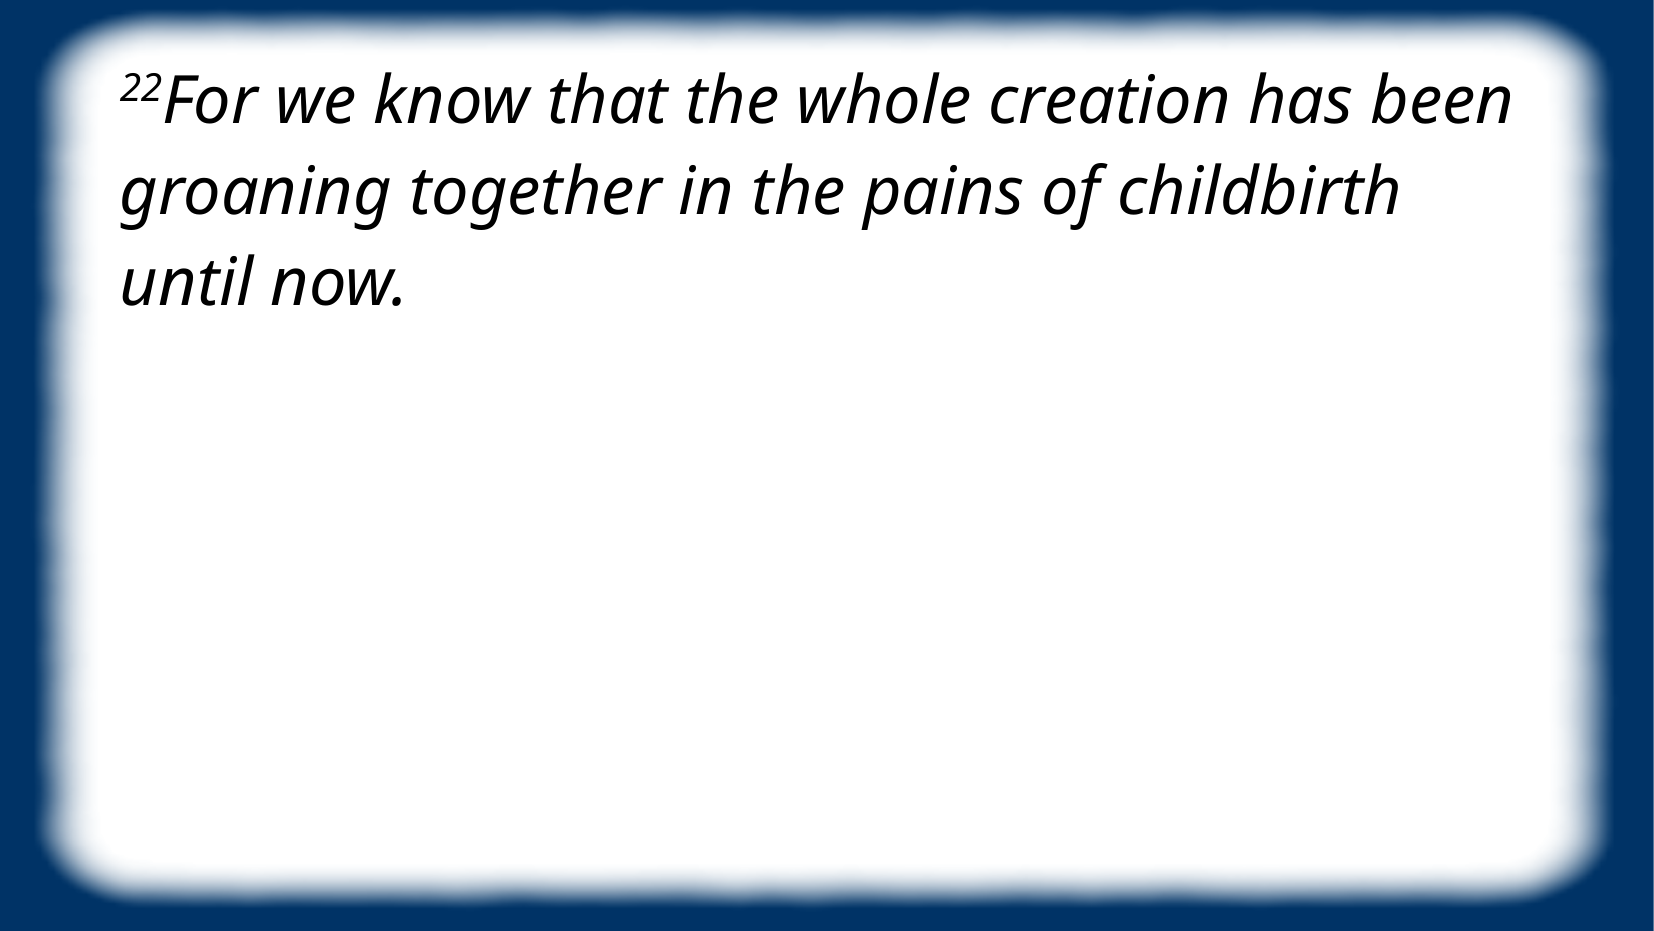

22For we know that the whole creation has been groaning together in the pains of childbirth until now.